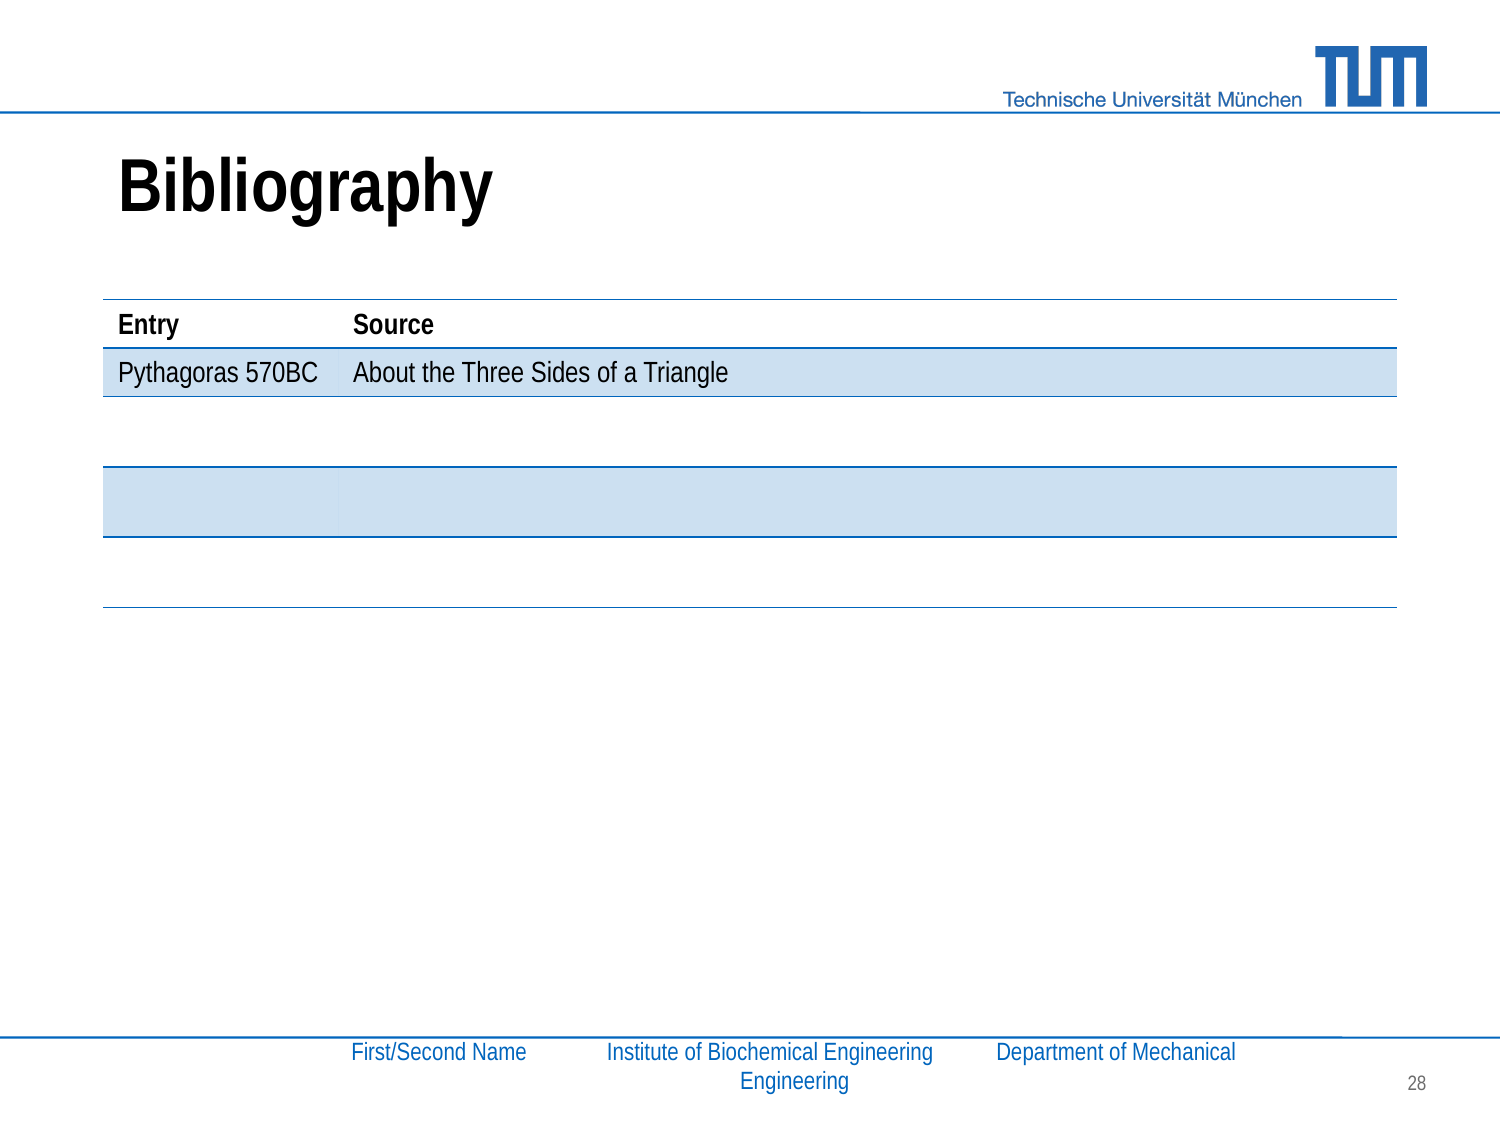

# Bibliography
| Entry | Source |
| --- | --- |
| Pythagoras 570BC | About the Three Sides of a Triangle |
| | |
| | |
| | |
First/Second Name Institute of Biochemical Engineering Department of Mechanical Engineering